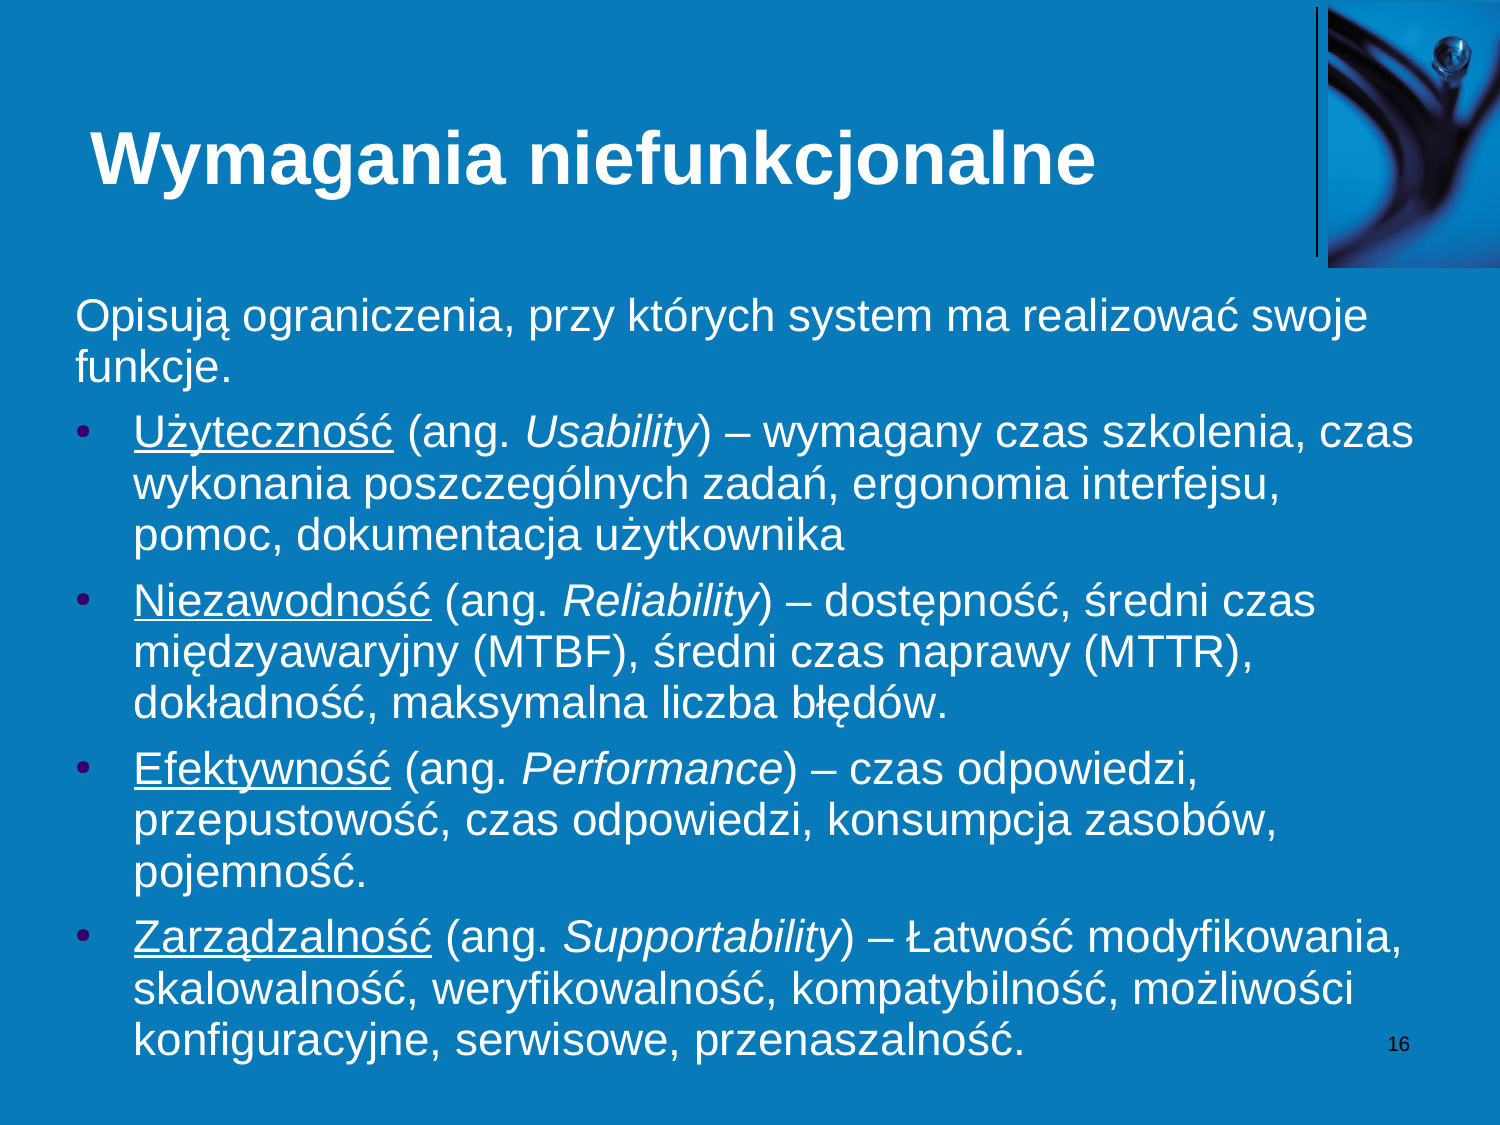

# Wymagania niefunkcjonalne
Opisują ograniczenia, przy których system ma realizować swoje funkcje.
Użyteczność (ang. Usability) – wymagany czas szkolenia, czas wykonania poszczególnych zadań, ergonomia interfejsu, pomoc, dokumentacja użytkownika
Niezawodność (ang. Reliability) – dostępność, średni czas międzyawaryjny (MTBF), średni czas naprawy (MTTR), dokładność, maksymalna liczba błędów.
Efektywność (ang. Performance) – czas odpowiedzi, przepustowość, czas odpowiedzi, konsumpcja zasobów, pojemność.
Zarządzalność (ang. Supportability) – Łatwość modyfikowania, skalowalność, weryfikowalność, kompatybilność, możliwości konfiguracyjne, serwisowe, przenaszalność.
16